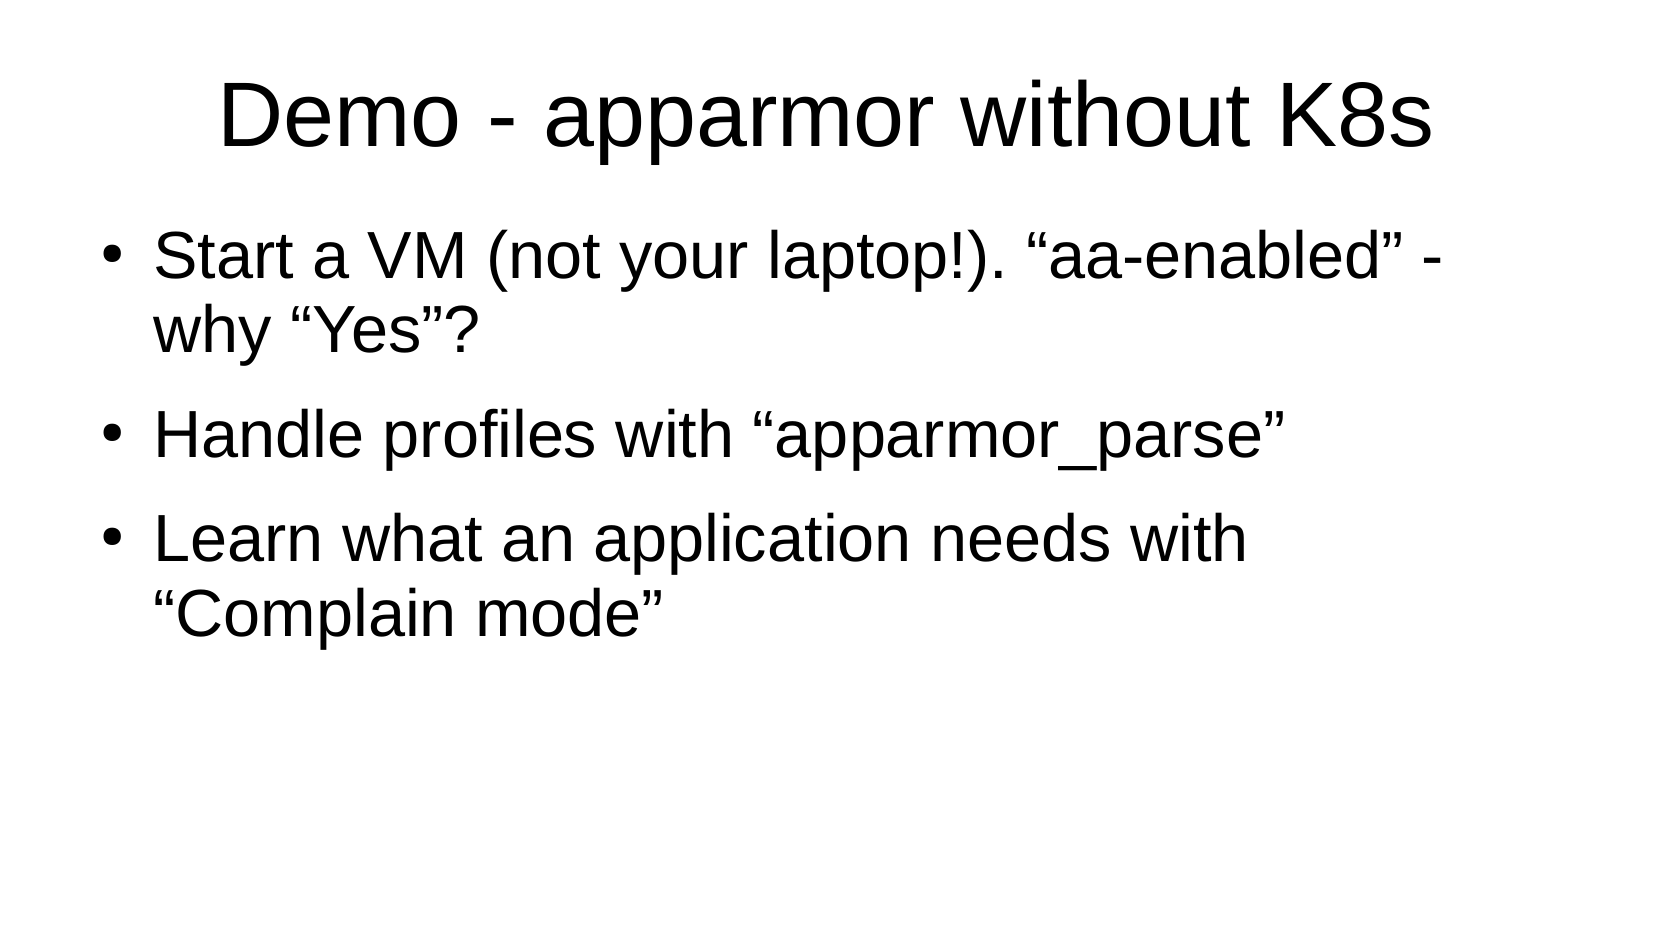

# Demo - apparmor without K8s
Start a VM (not your laptop!). “aa-enabled” - why “Yes”?
Handle profiles with “apparmor_parse”
Learn what an application needs with “Complain mode”